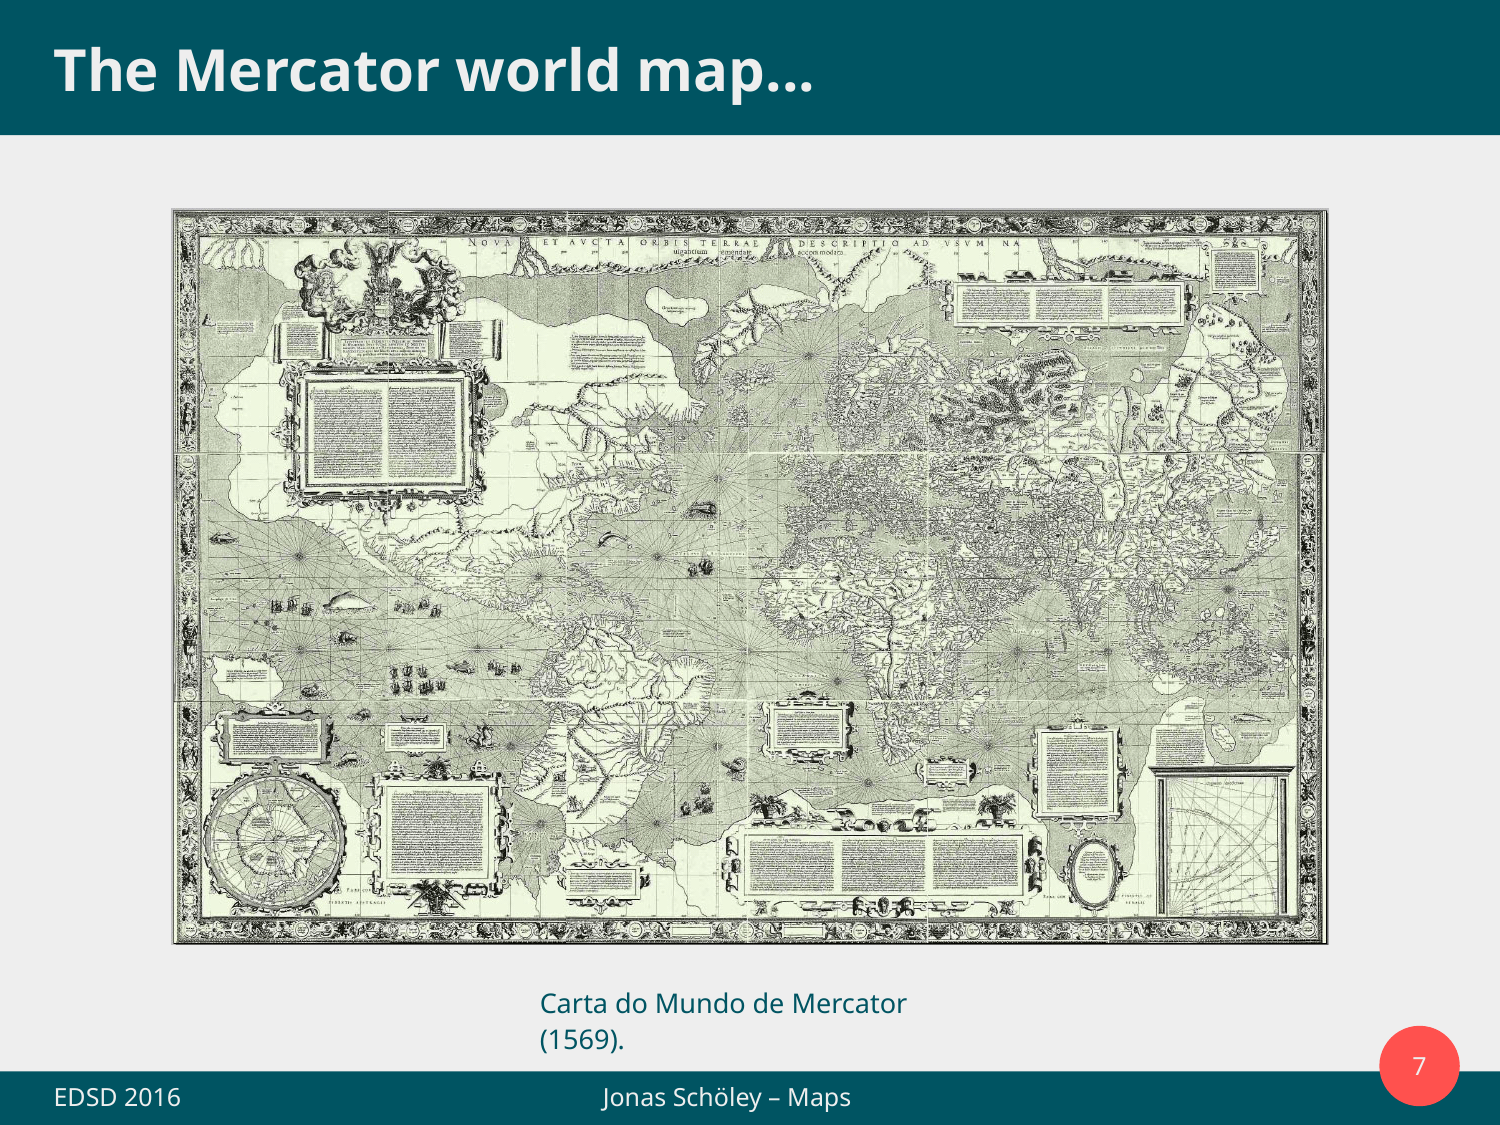

# The Mercator world map...
Carta do Mundo de Mercator (1569).
7
EDSD 2016
Jonas Schöley – Maps